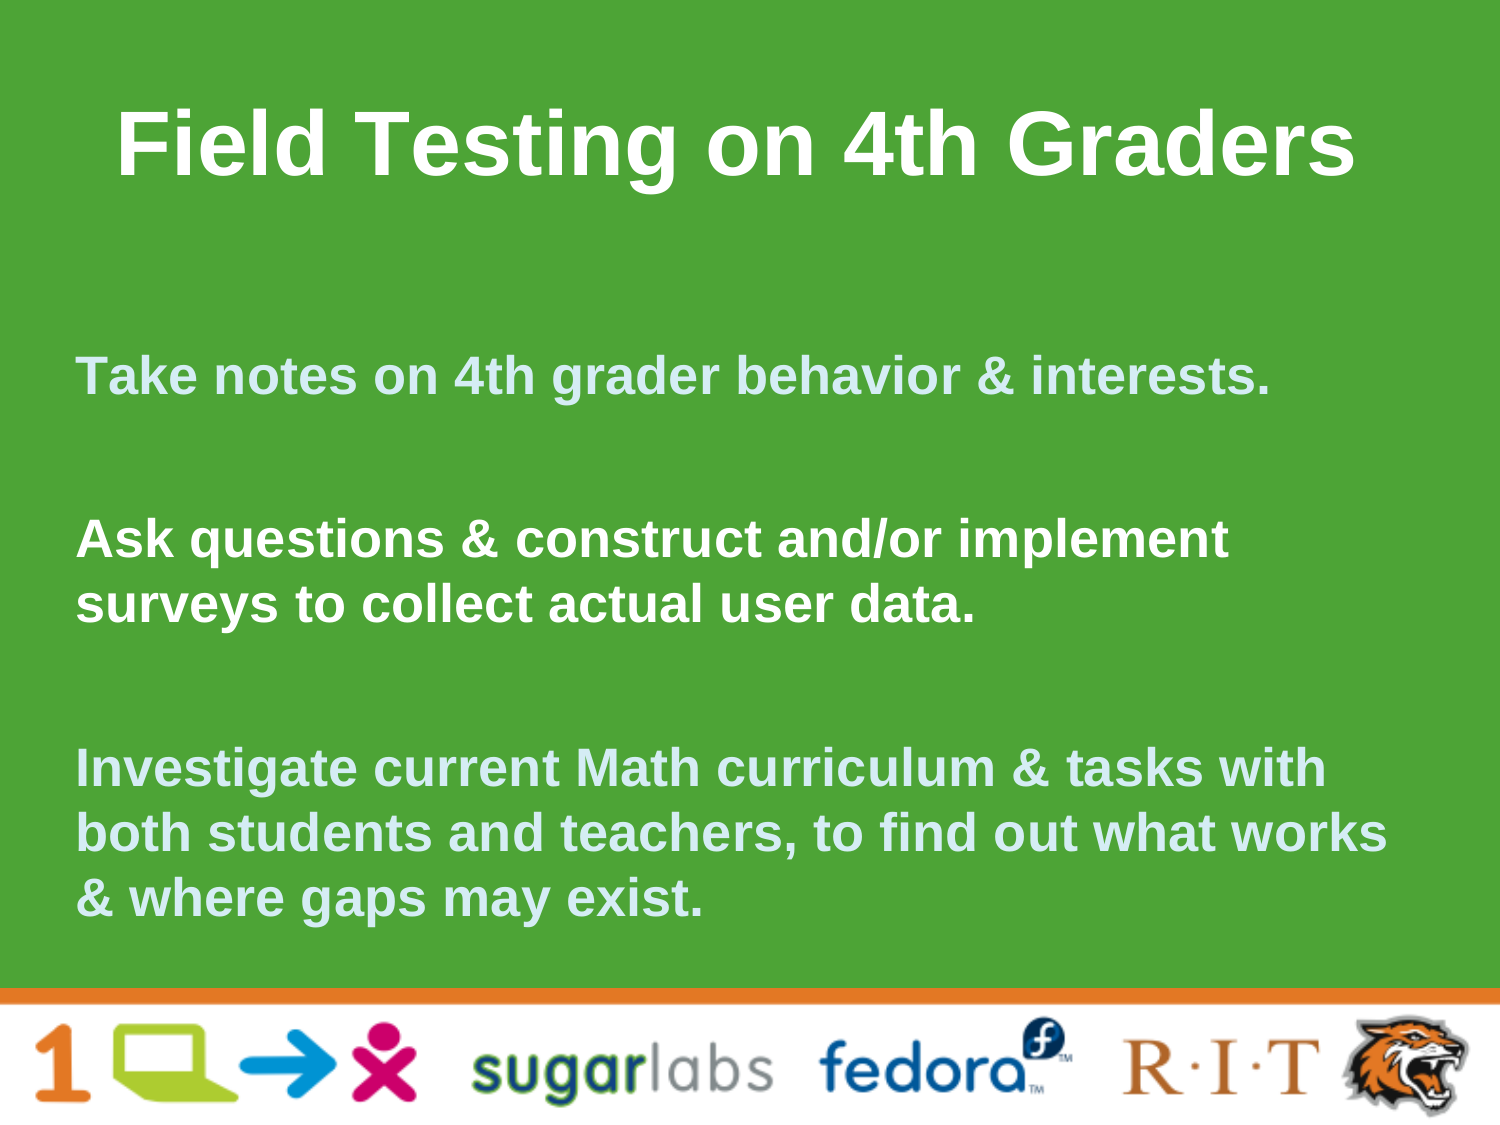

# Field Testing on 4th Graders
Take notes on 4th grader behavior & interests.
Ask questions & construct and/or implement surveys to collect actual user data.
Investigate current Math curriculum & tasks with both students and teachers, to find out what works & where gaps may exist.